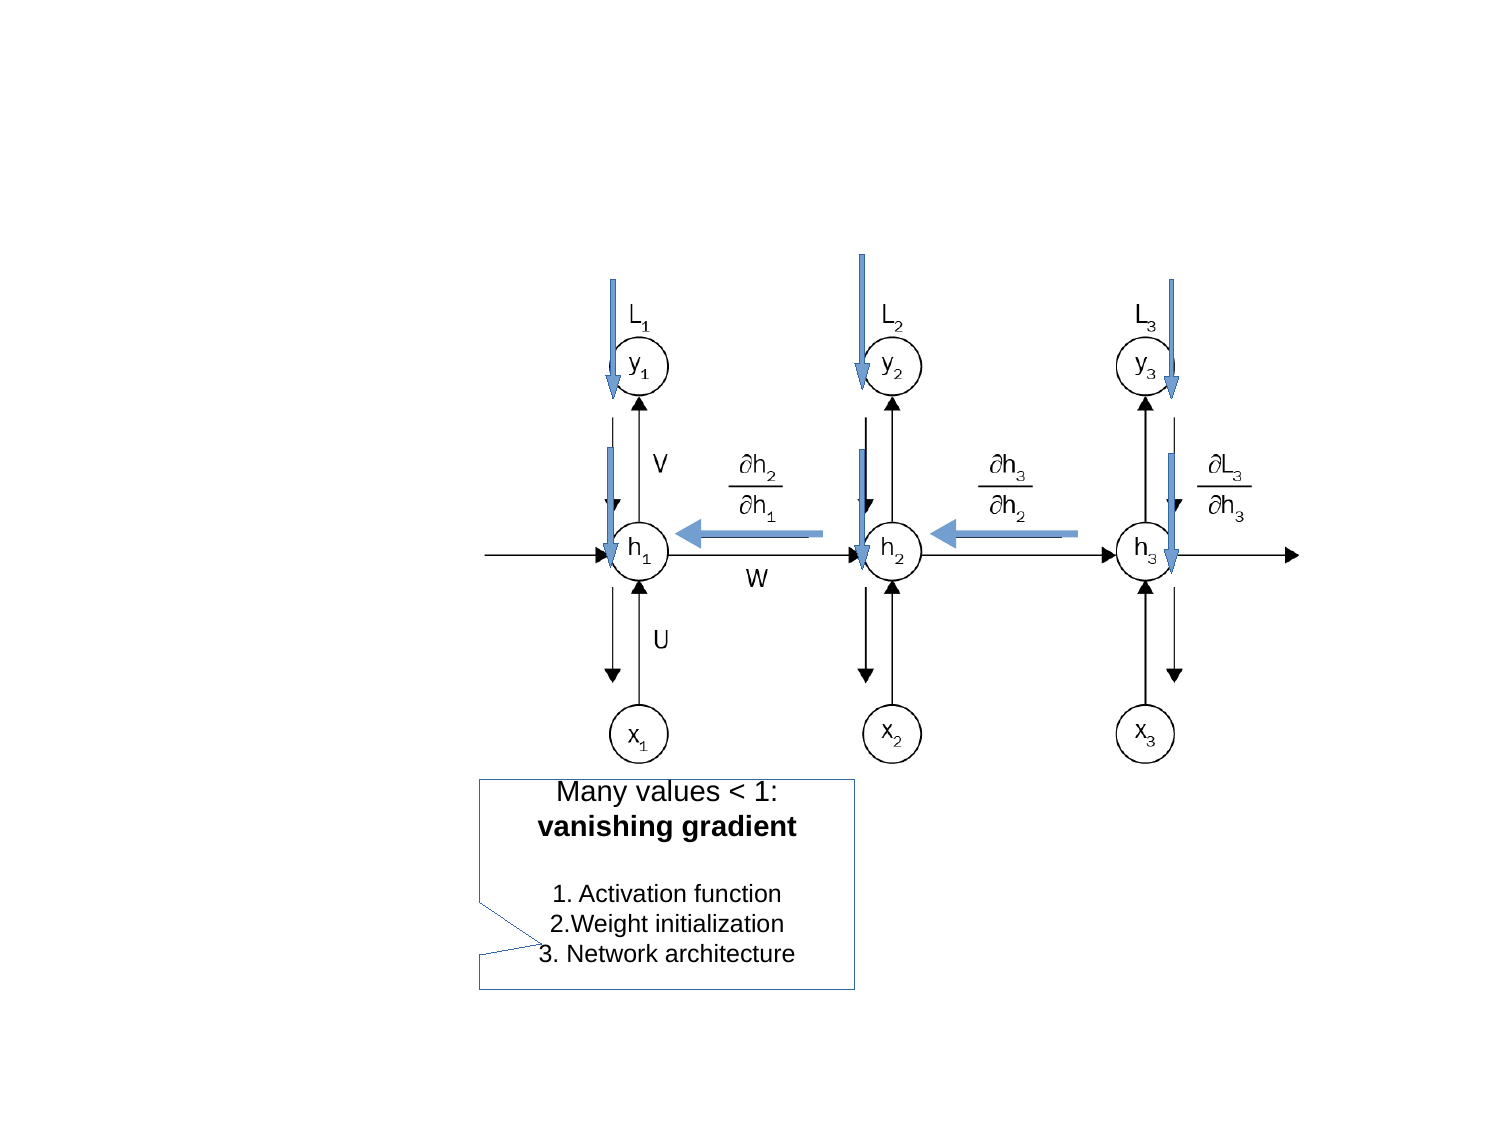

Many values < 1:
vanishing gradient
1. Activation function
2.Weight initialization
3. Network architecture